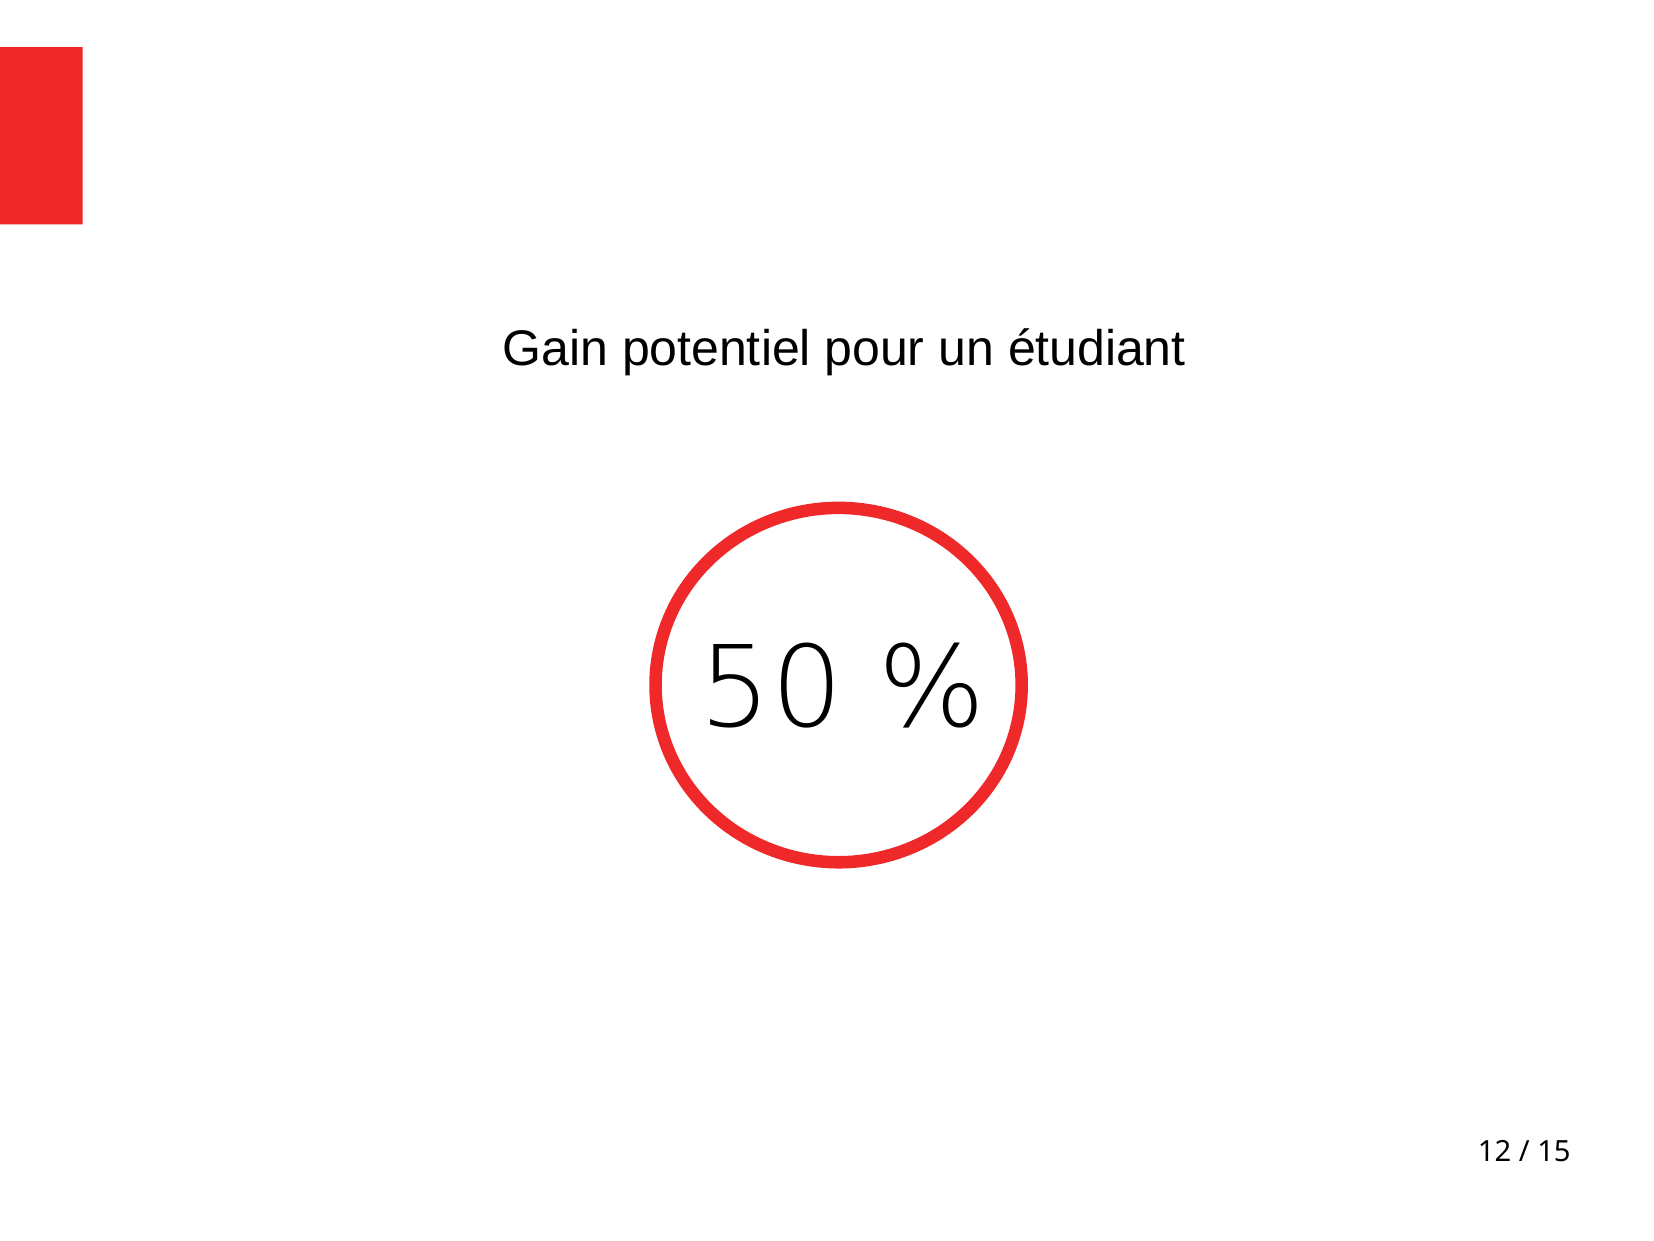

# Gain potentiel pour un étudiant
50 %
12